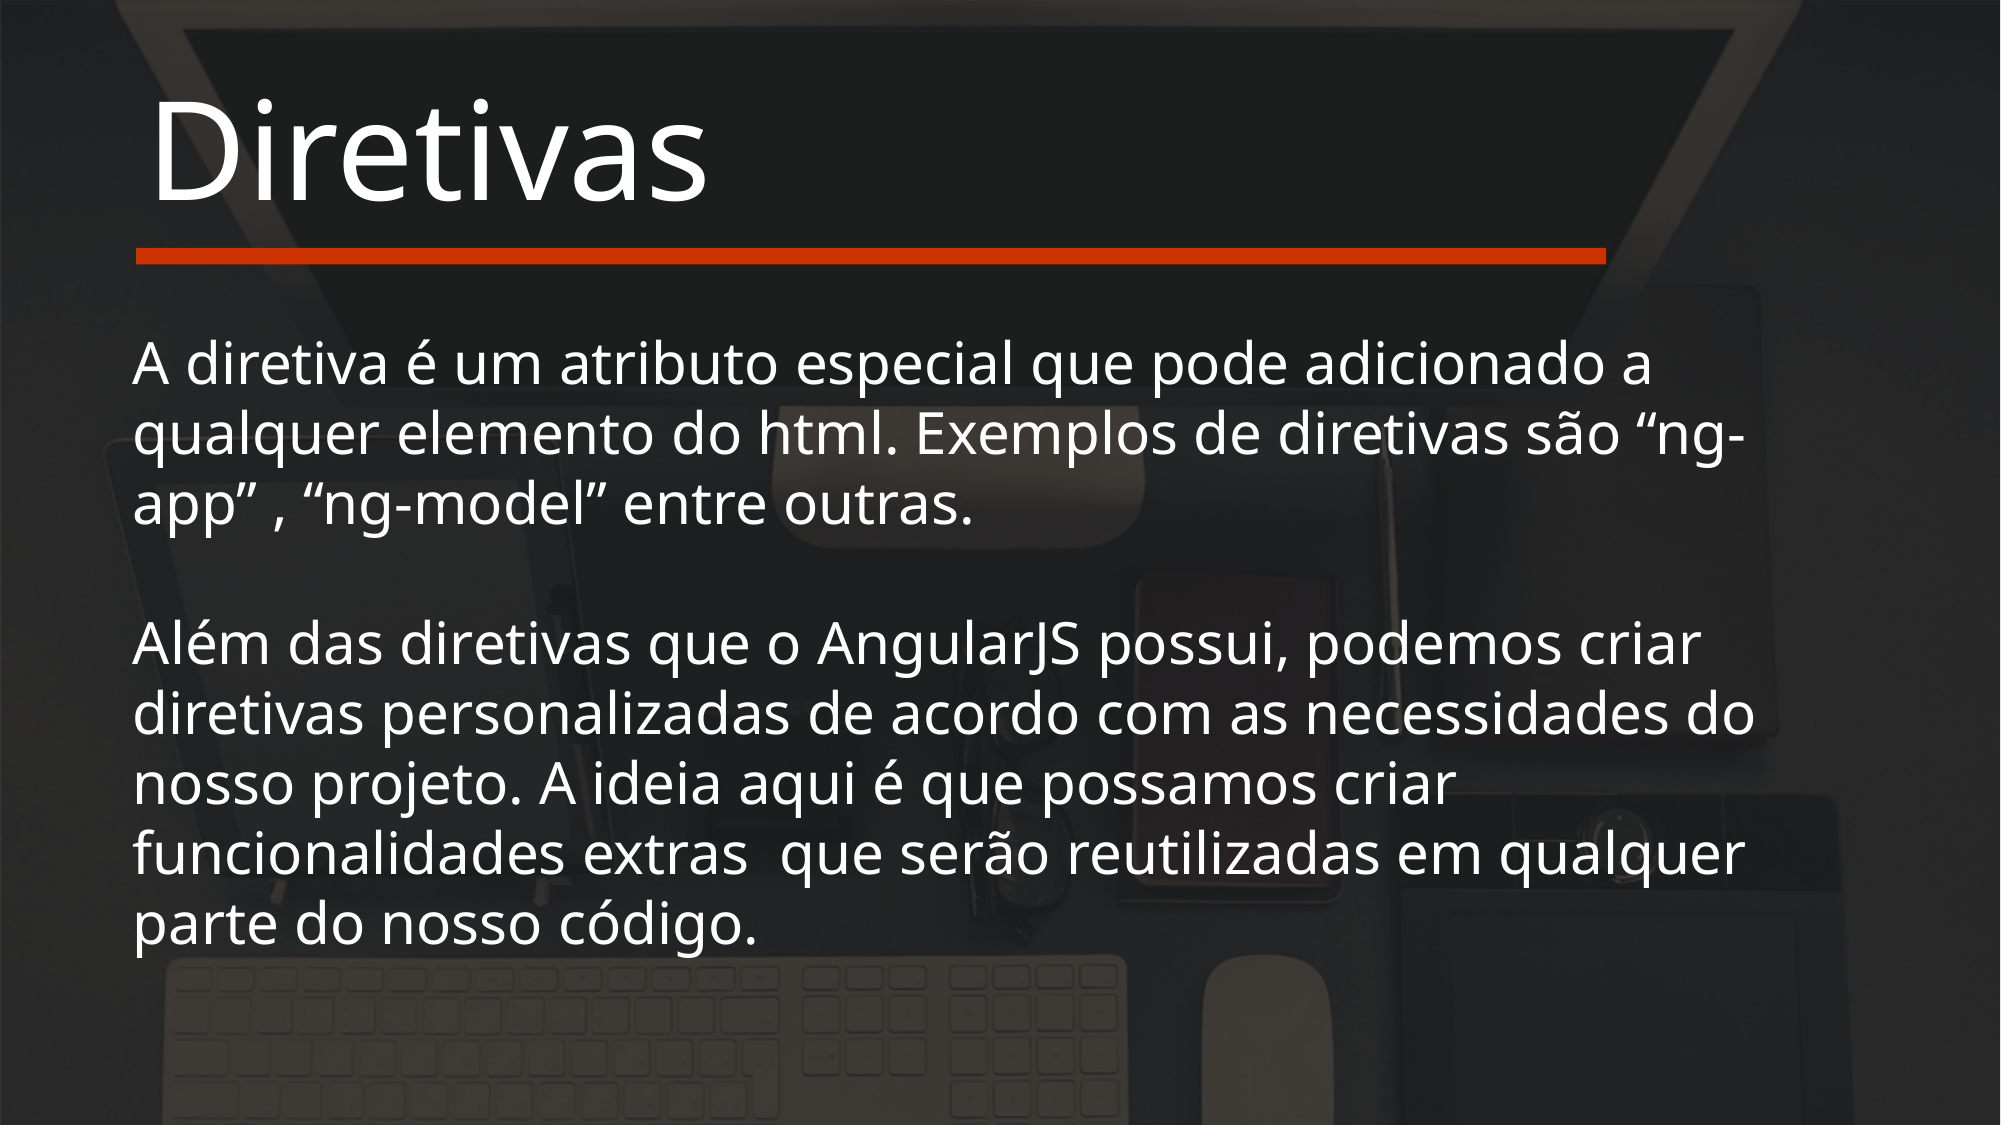

Diretivas
A diretiva é um atributo especial que pode adicionado a
qualquer elemento do html. Exemplos de diretivas são “ng-app” , “ng-model” entre outras.
Além das diretivas que o AngularJS possui, podemos criar diretivas personalizadas de acordo com as necessidades do nosso projeto. A ideia aqui é que possamos criar funcionalidades extras que serão reutilizadas em qualquer parte do nosso código.